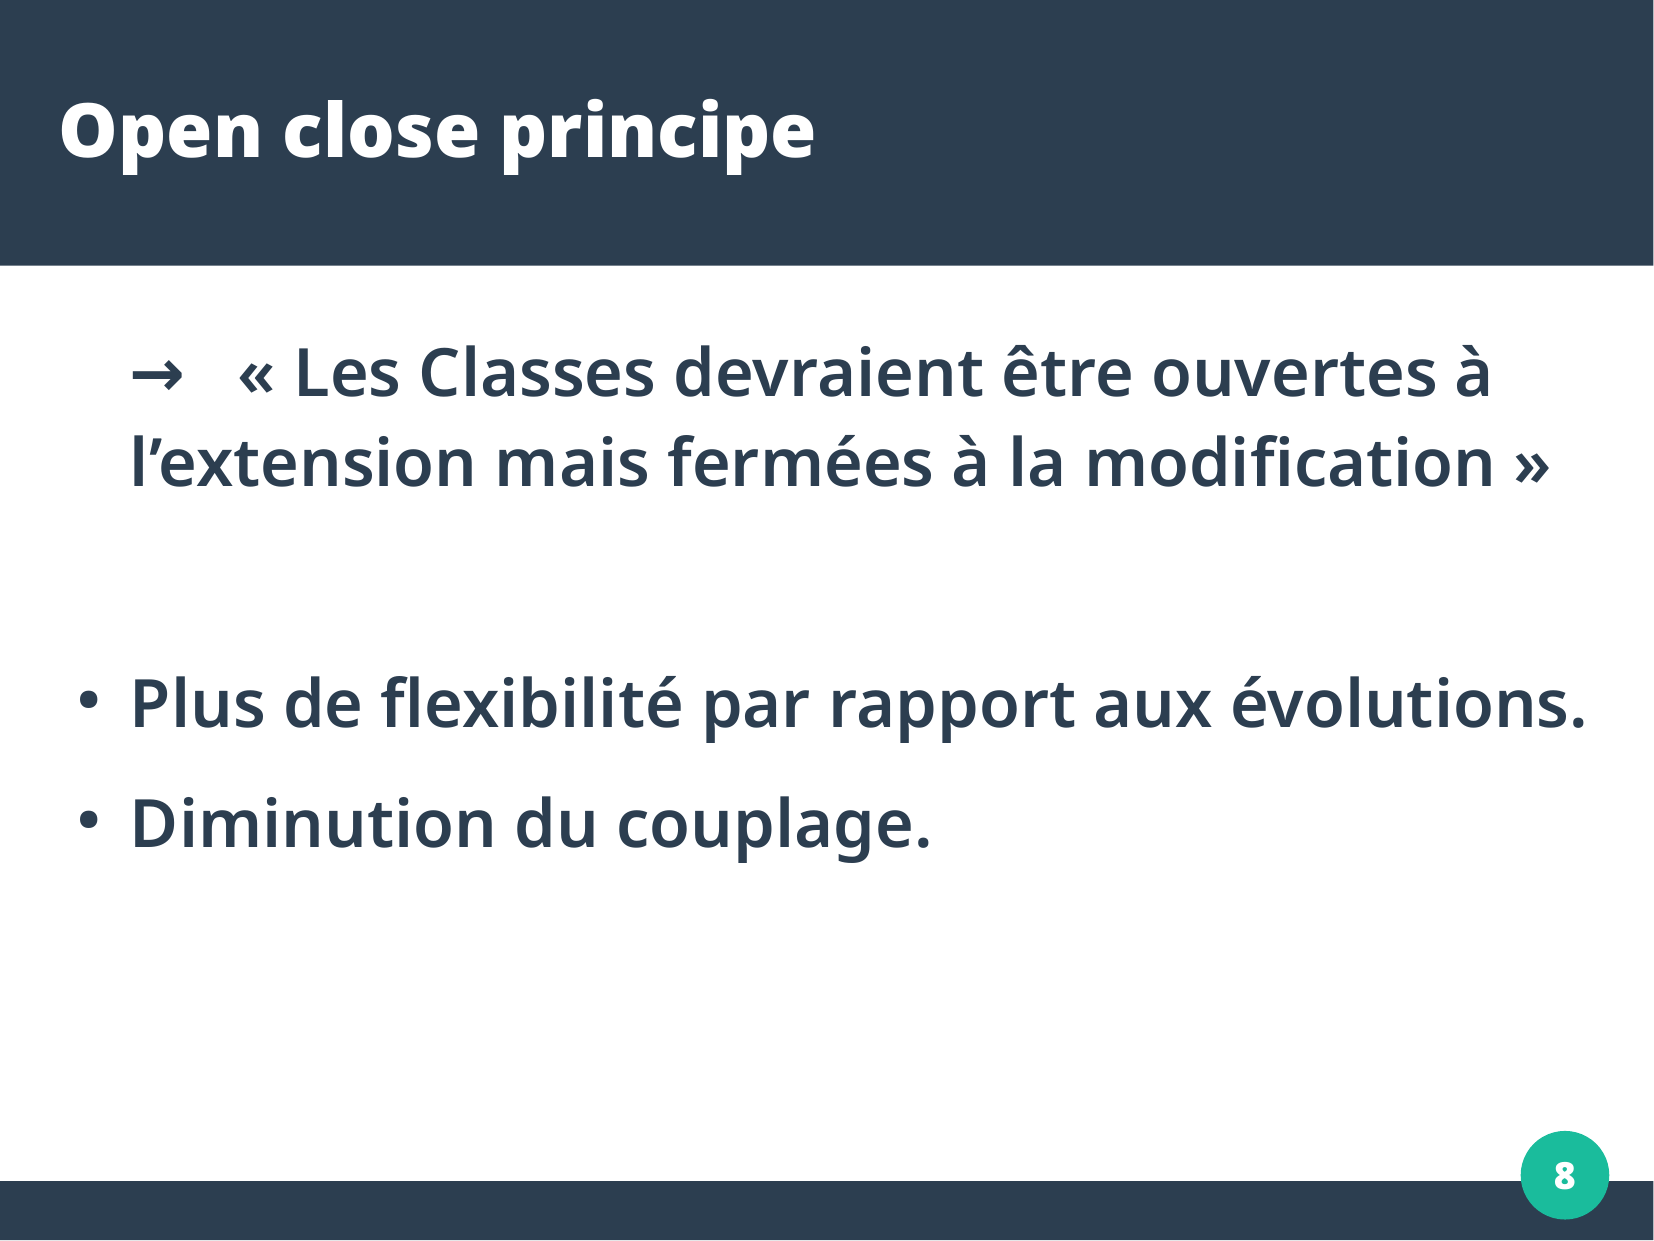

# Open close principe
→ « Les Classes devraient être ouvertes à l’extension mais fermées à la modification »
Plus de flexibilité par rapport aux évolutions.
Diminution du couplage.
8